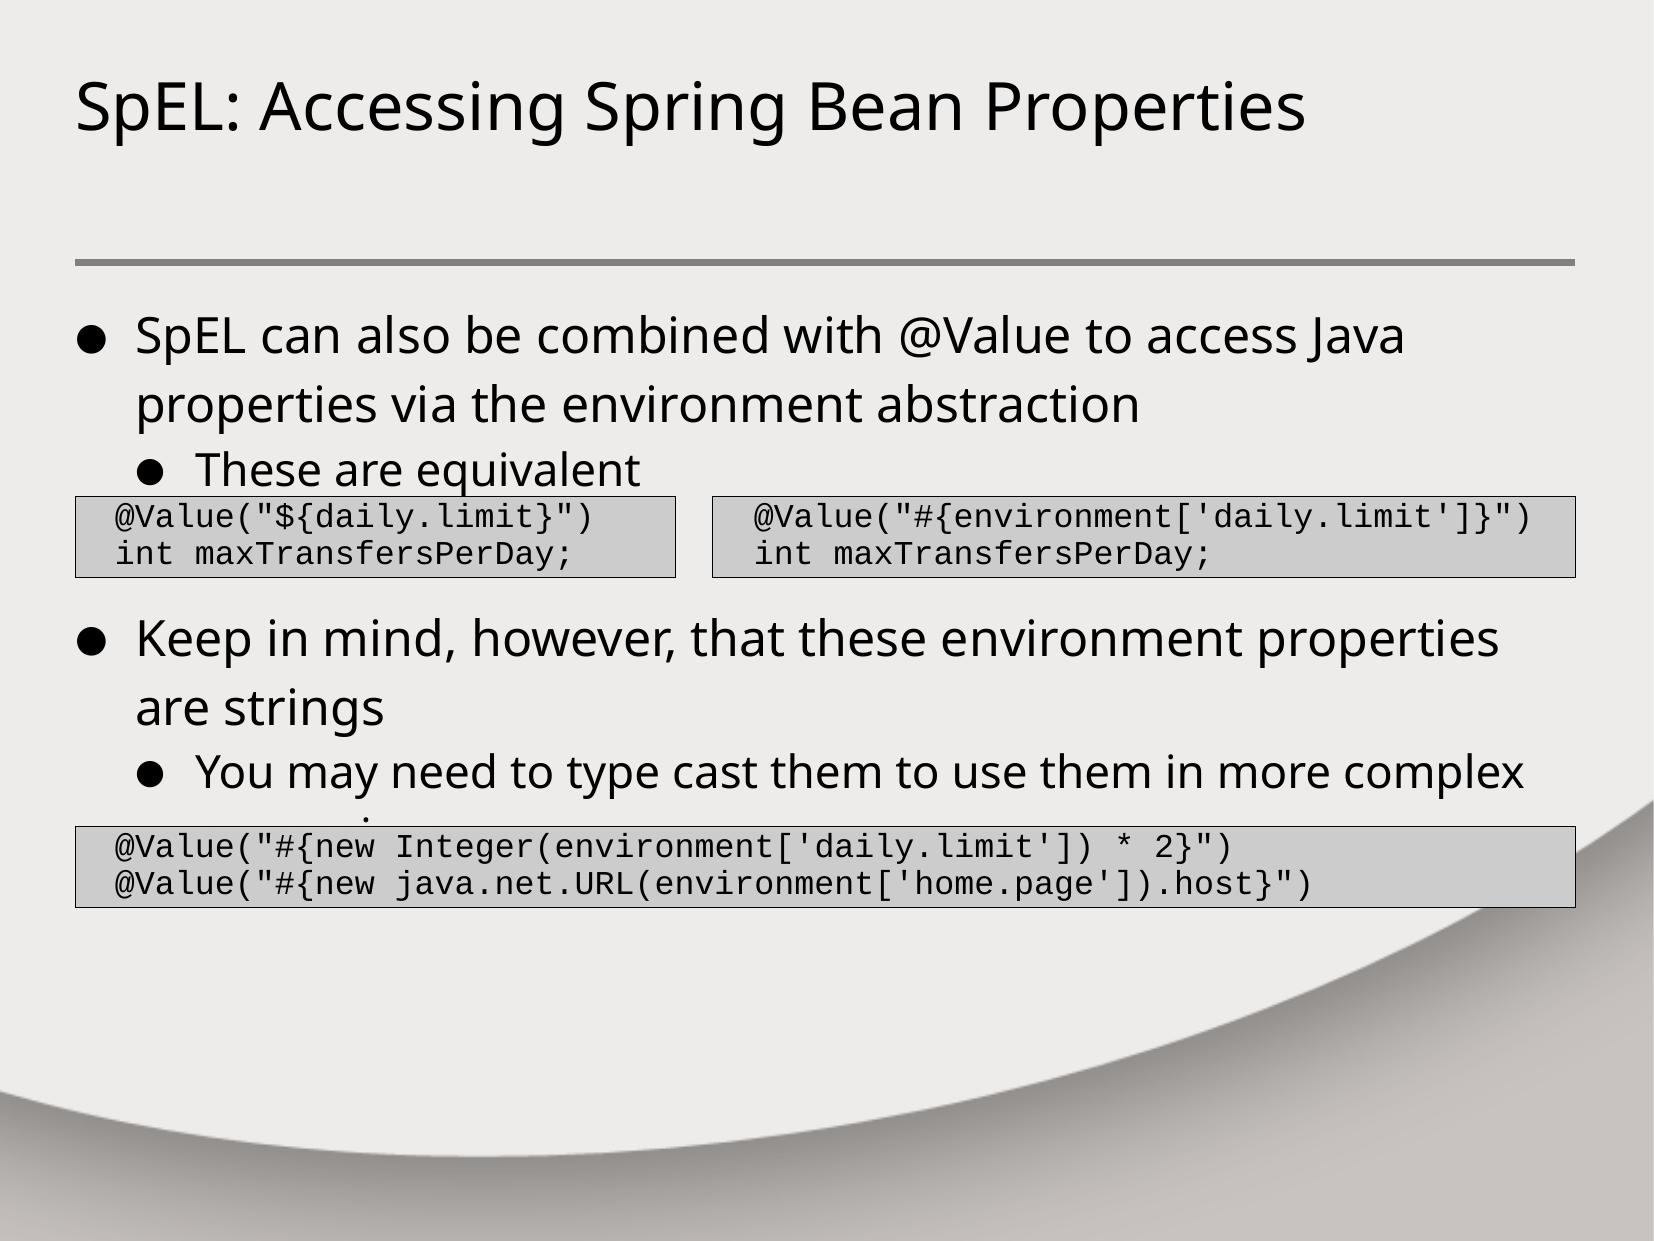

# SpEL: Accessing Spring Bean Properties
SpEL can also be combined with @Value to access Java properties via the environment abstraction
These are equivalent
Keep in mind, however, that these environment properties are strings
You may need to type cast them to use them in more complex expressions
 @Value("${daily.limit}")
 int maxTransfersPerDay;
 @Value("#{environment['daily.limit']}")
 int maxTransfersPerDay;
 @Value("#{new Integer(environment['daily.limit']) * 2}")
 @Value("#{new java.net.URL(environment['home.page']).host}")